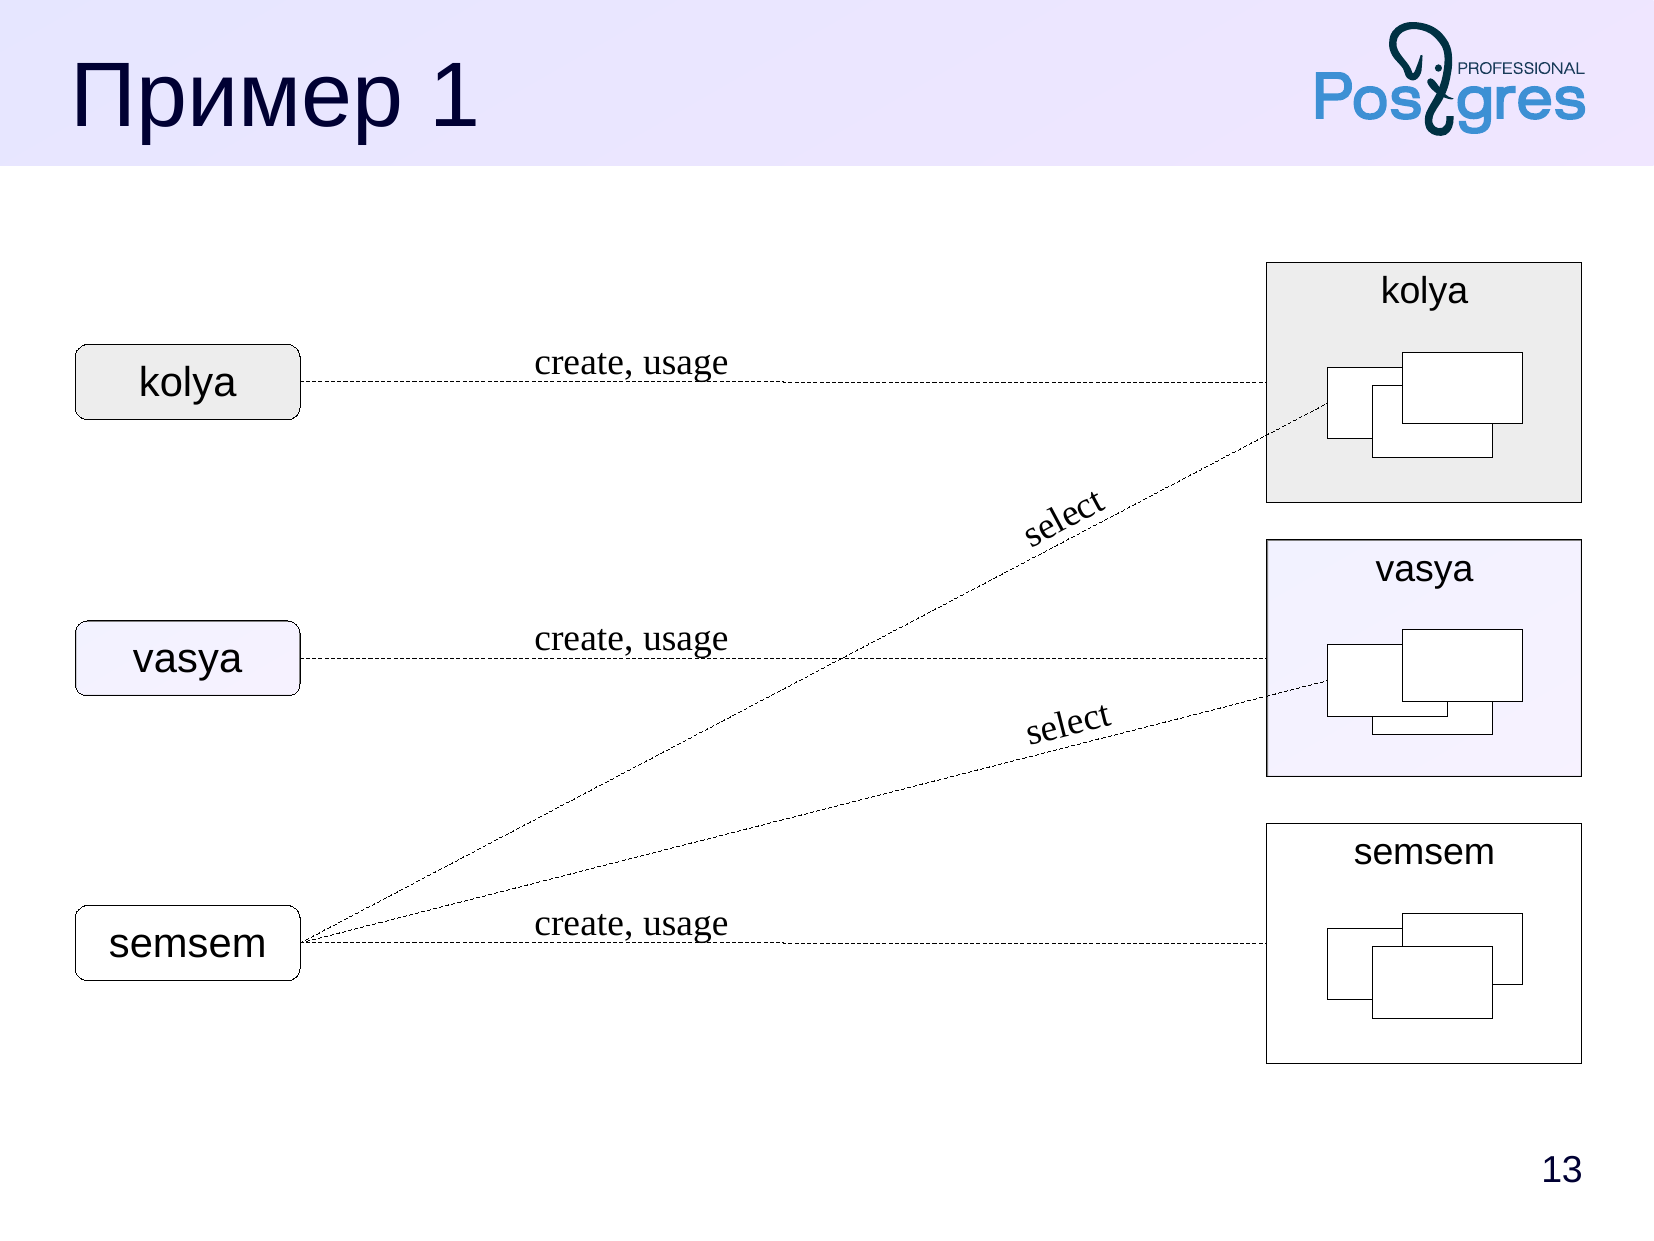

# Пример 1
kolya
kolya
select
vasya
vasya
select
semsem
semsem